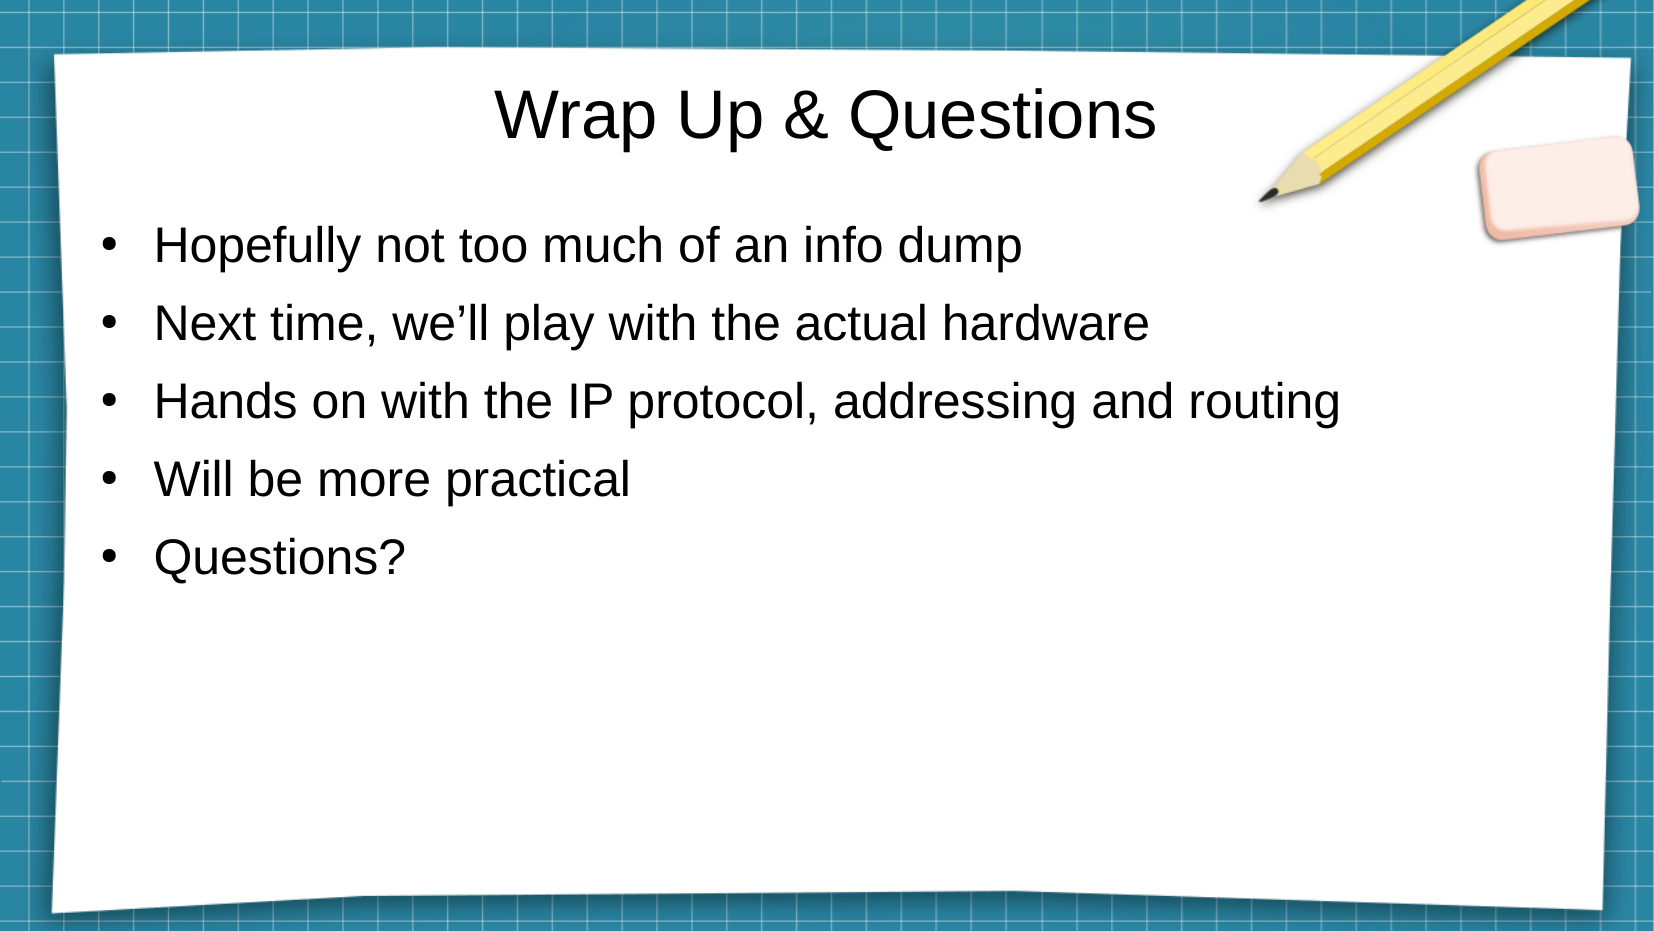

# Wrap Up & Questions
Hopefully not too much of an info dump
Next time, we’ll play with the actual hardware
Hands on with the IP protocol, addressing and routing
Will be more practical
Questions?